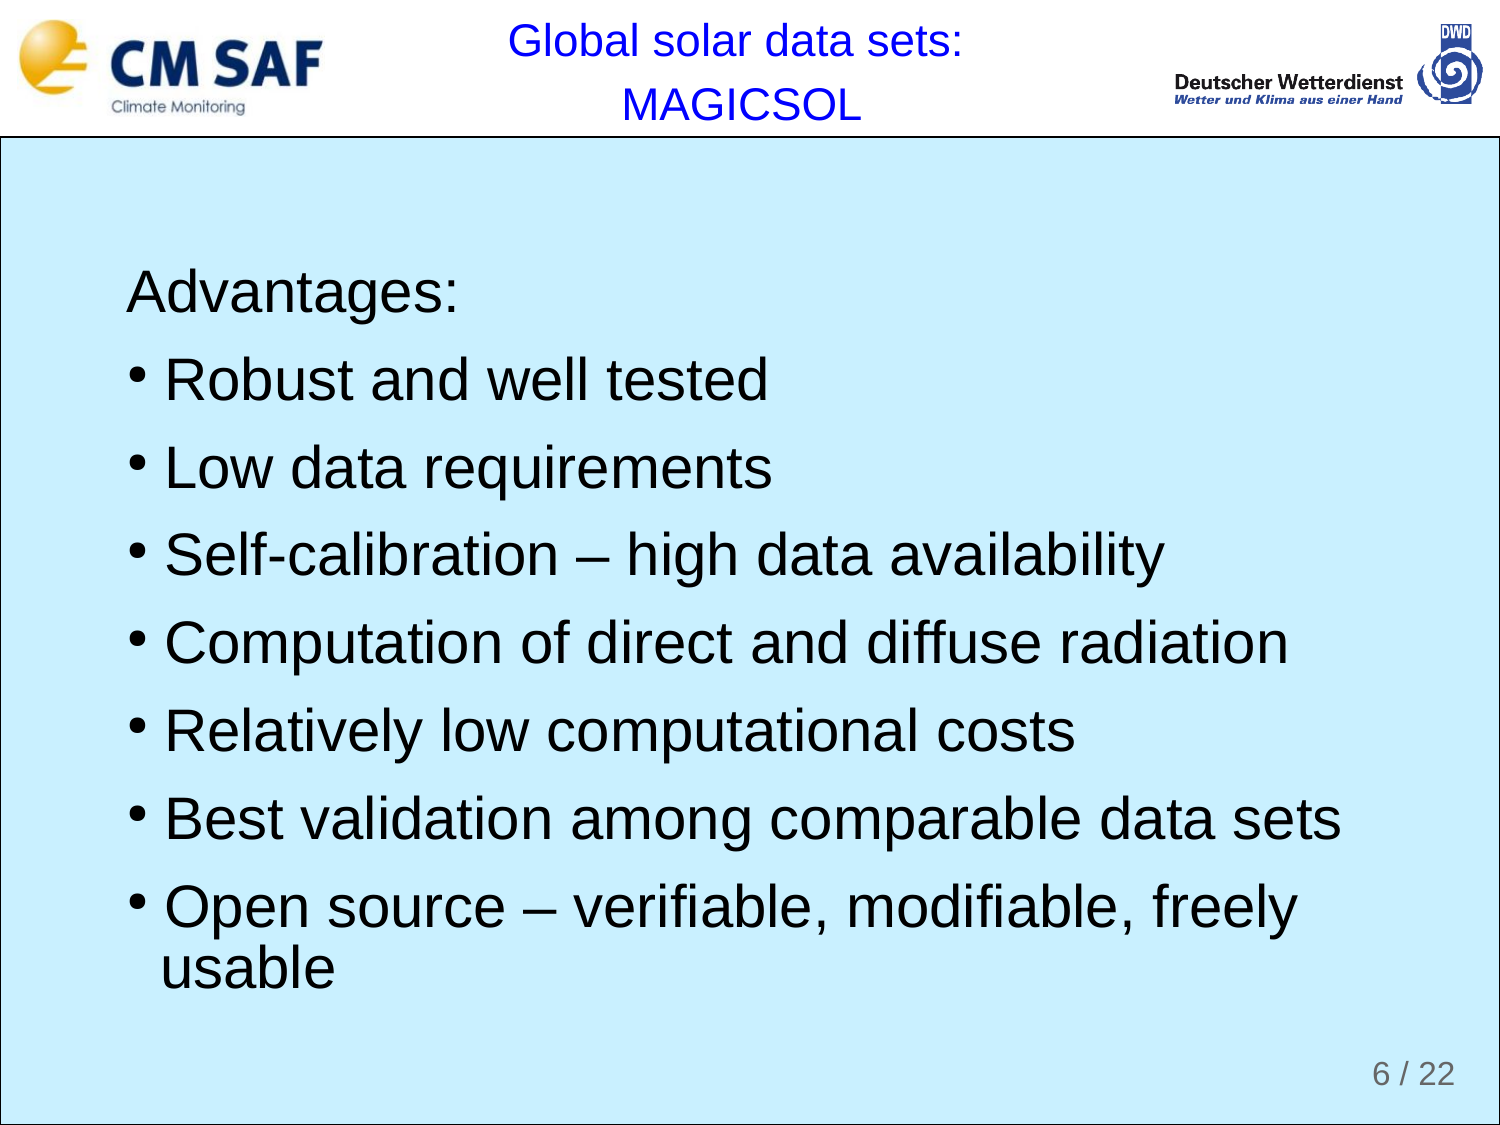

Global solar data sets:
MAGICSOL
# Advantages:
 Robust and well tested
 Low data requirements
 Self-calibration – high data availability
 Computation of direct and diffuse radiation
 Relatively low computational costs
 Best validation among comparable data sets
 Open source – verifiable, modifiable, freely
 usable